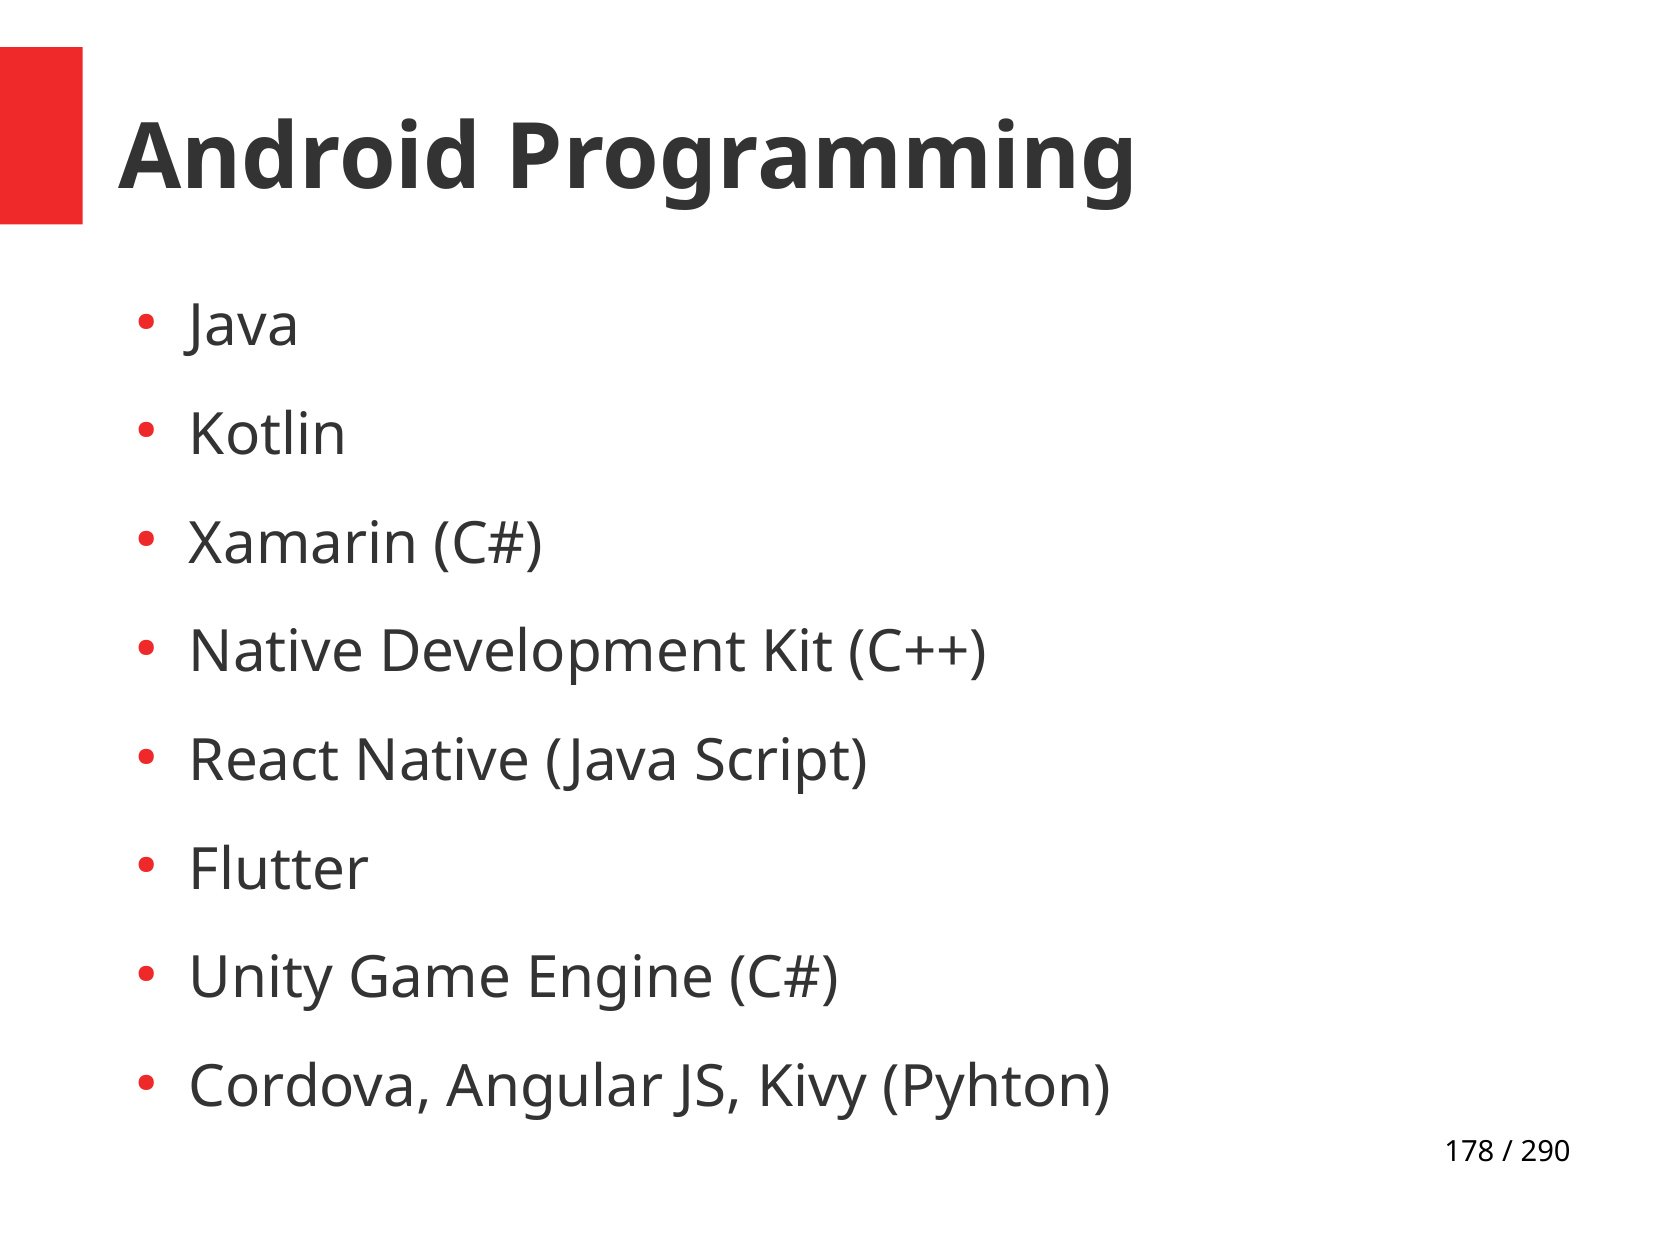

# Android Programming
Java
Kotlin
Xamarin (C#)
Native Development Kit (C++)
React Native (Java Script)
Flutter
Unity Game Engine (C#)
Cordova, Angular JS, Kivy (Pyhton)
178